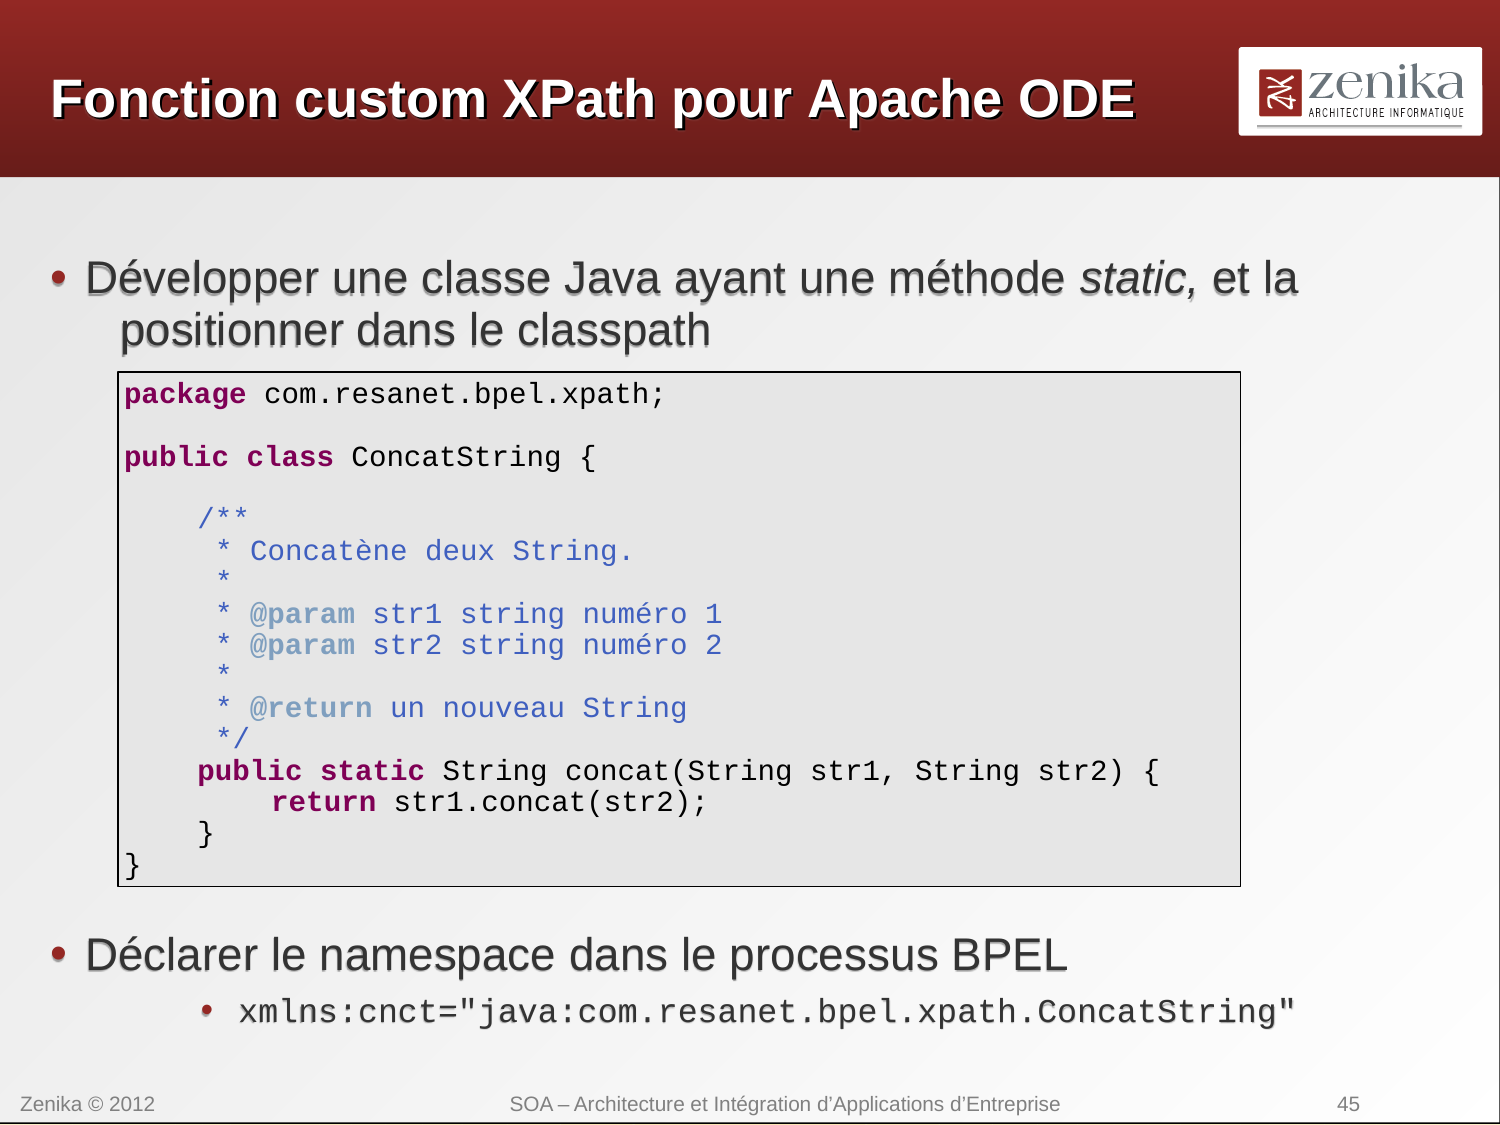

# Fonction custom XPath pour Apache ODE
Développer une classe Java ayant une méthode static, et la positionner dans le classpath
Déclarer le namespace dans le processus BPEL
xmlns:cnct="java:com.resanet.bpel.xpath.ConcatString"
package com.resanet.bpel.xpath;
public class ConcatString {
	/**
	 * Concatène deux String.
	 *
	 * @param str1 string numéro 1
	 * @param str2 string numéro 2
	 *
	 * @return un nouveau String
	 */
	public static String concat(String str1, String str2) {
		return str1.concat(str2);
	}
}